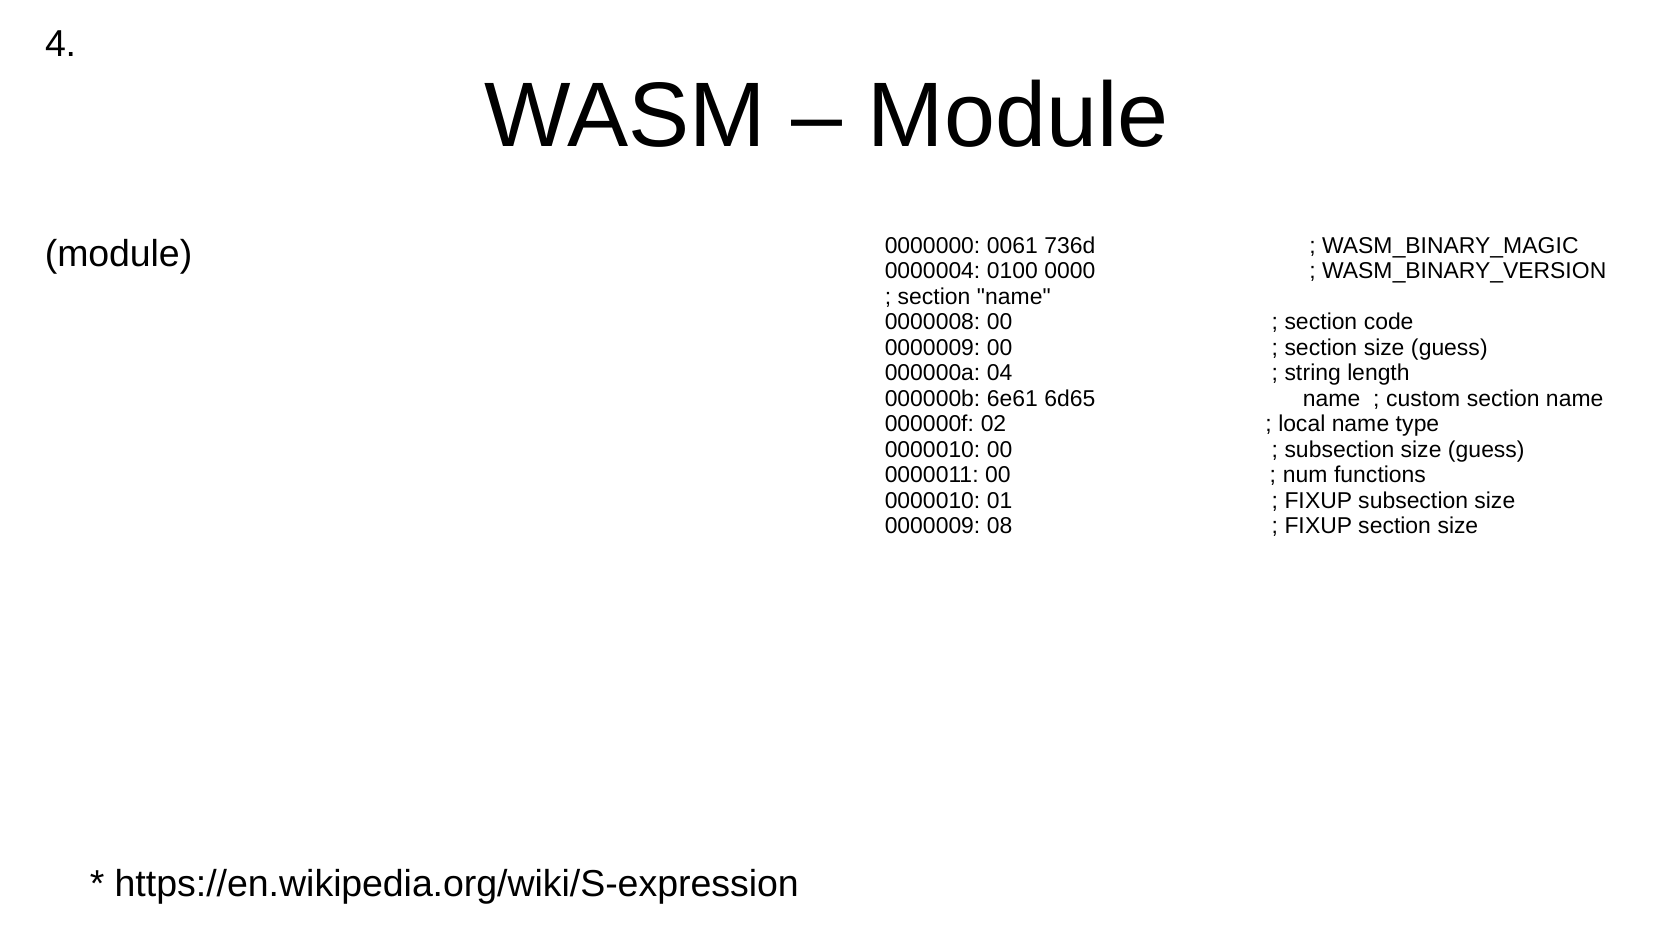

4.
# WASM – Module
(module)
0000000: 0061 736d ; WASM_BINARY_MAGIC
0000004: 0100 0000 ; WASM_BINARY_VERSION
; section "name"
0000008: 00 ; section code
0000009: 00 ; section size (guess)
000000a: 04 ; string length
000000b: 6e61 6d65 name ; custom section name
000000f: 02 ; local name type
0000010: 00 ; subsection size (guess)
0000011: 00 ; num functions
0000010: 01 ; FIXUP subsection size
0000009: 08 ; FIXUP section size
* https://en.wikipedia.org/wiki/S-expression